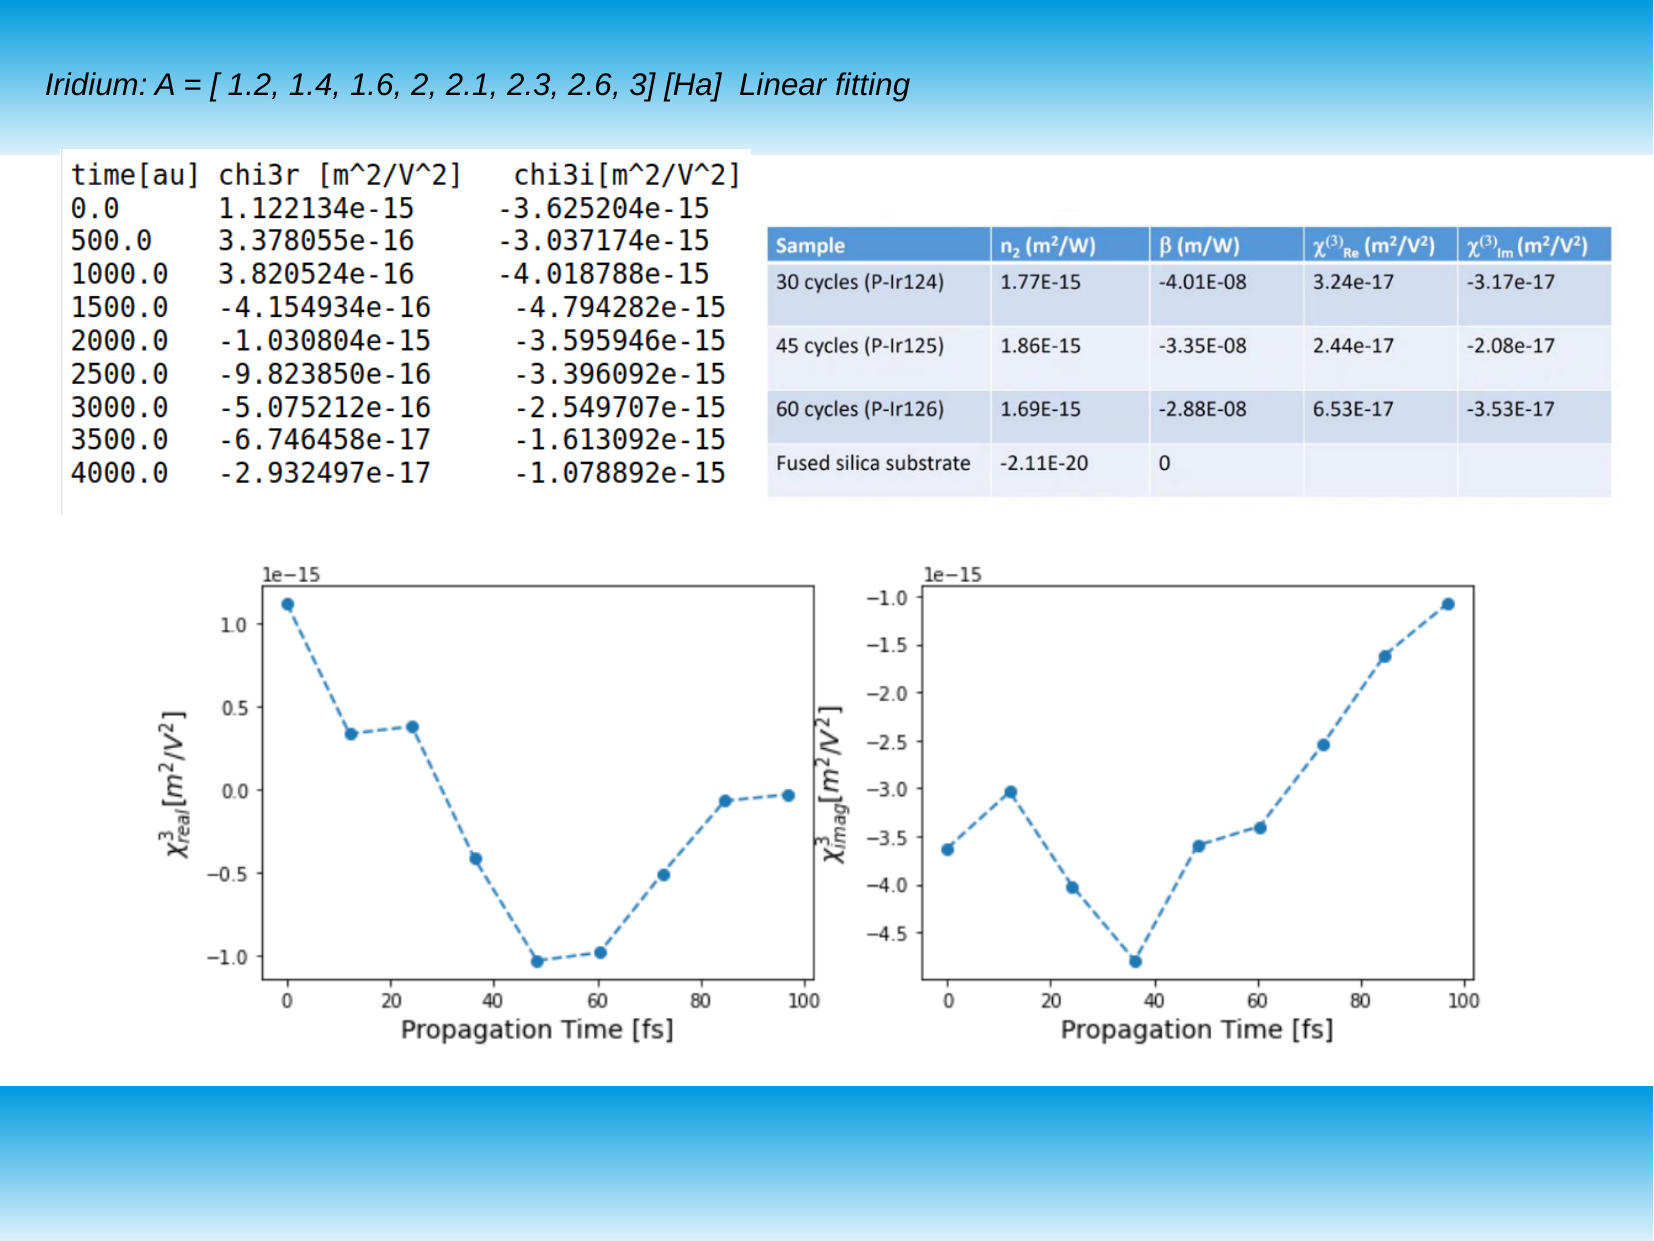

Iridium: A = [ 1.2, 1.4, 1.6, 2, 2.1, 2.3, 2.6, 3] [Ha] Linear fitting